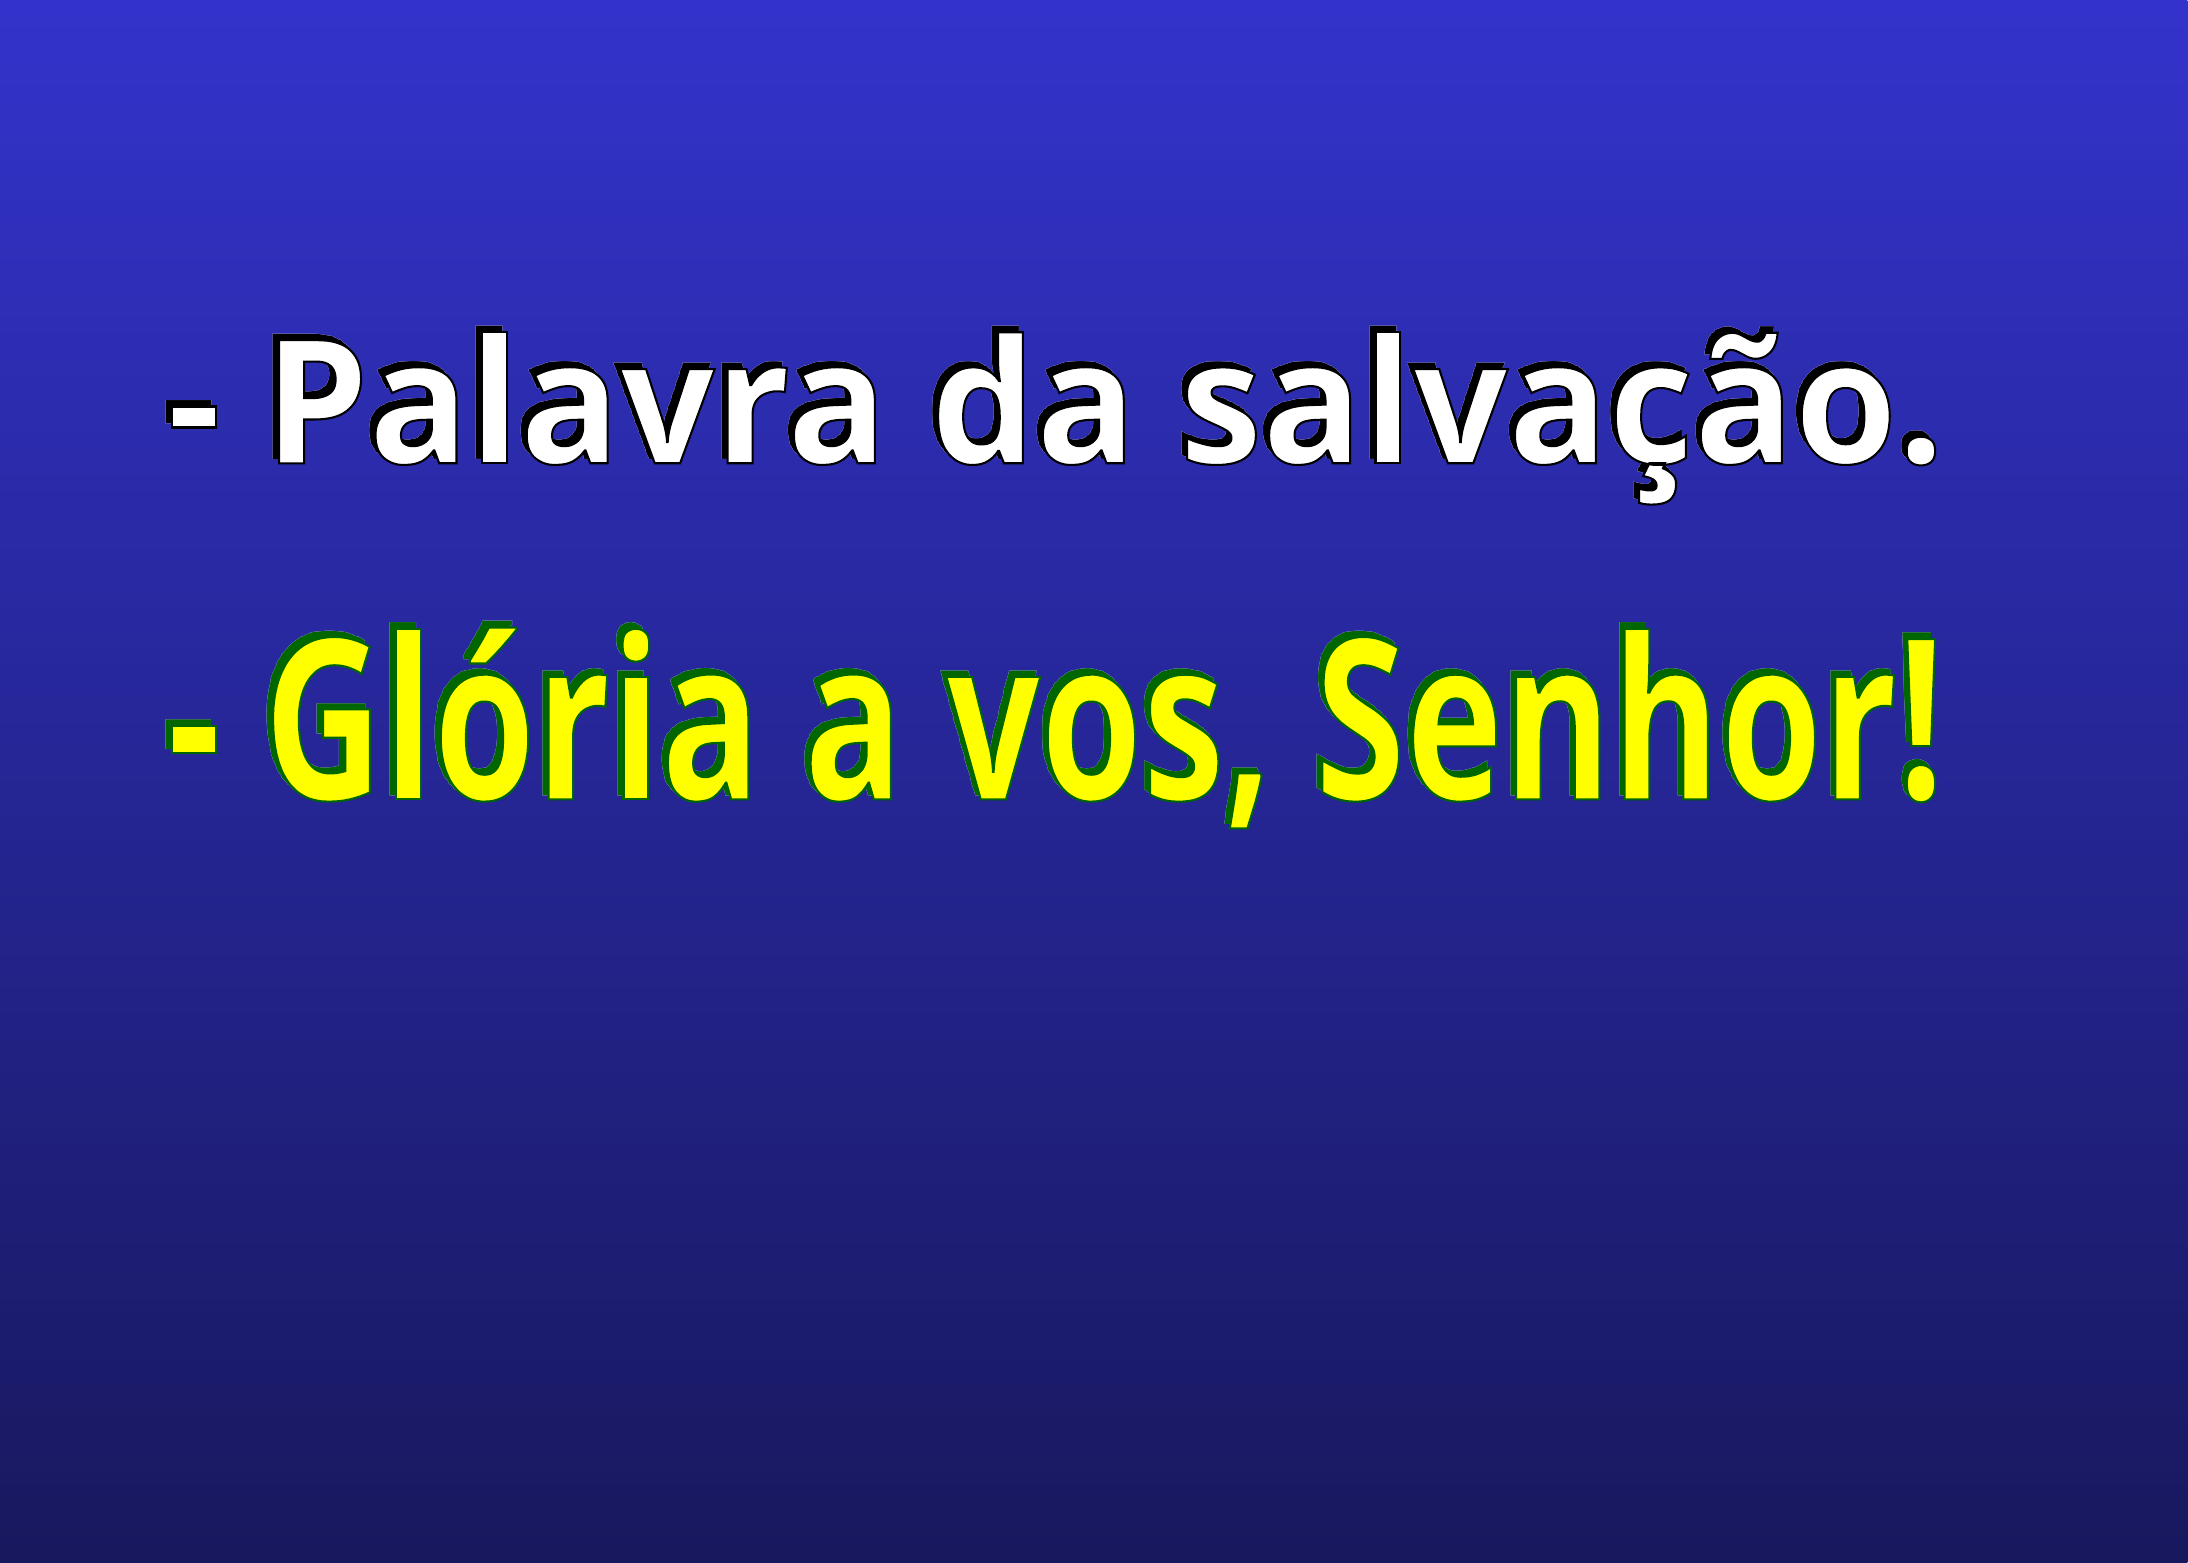

- Palavra da salvação.
- Glória a vos, Senhor!